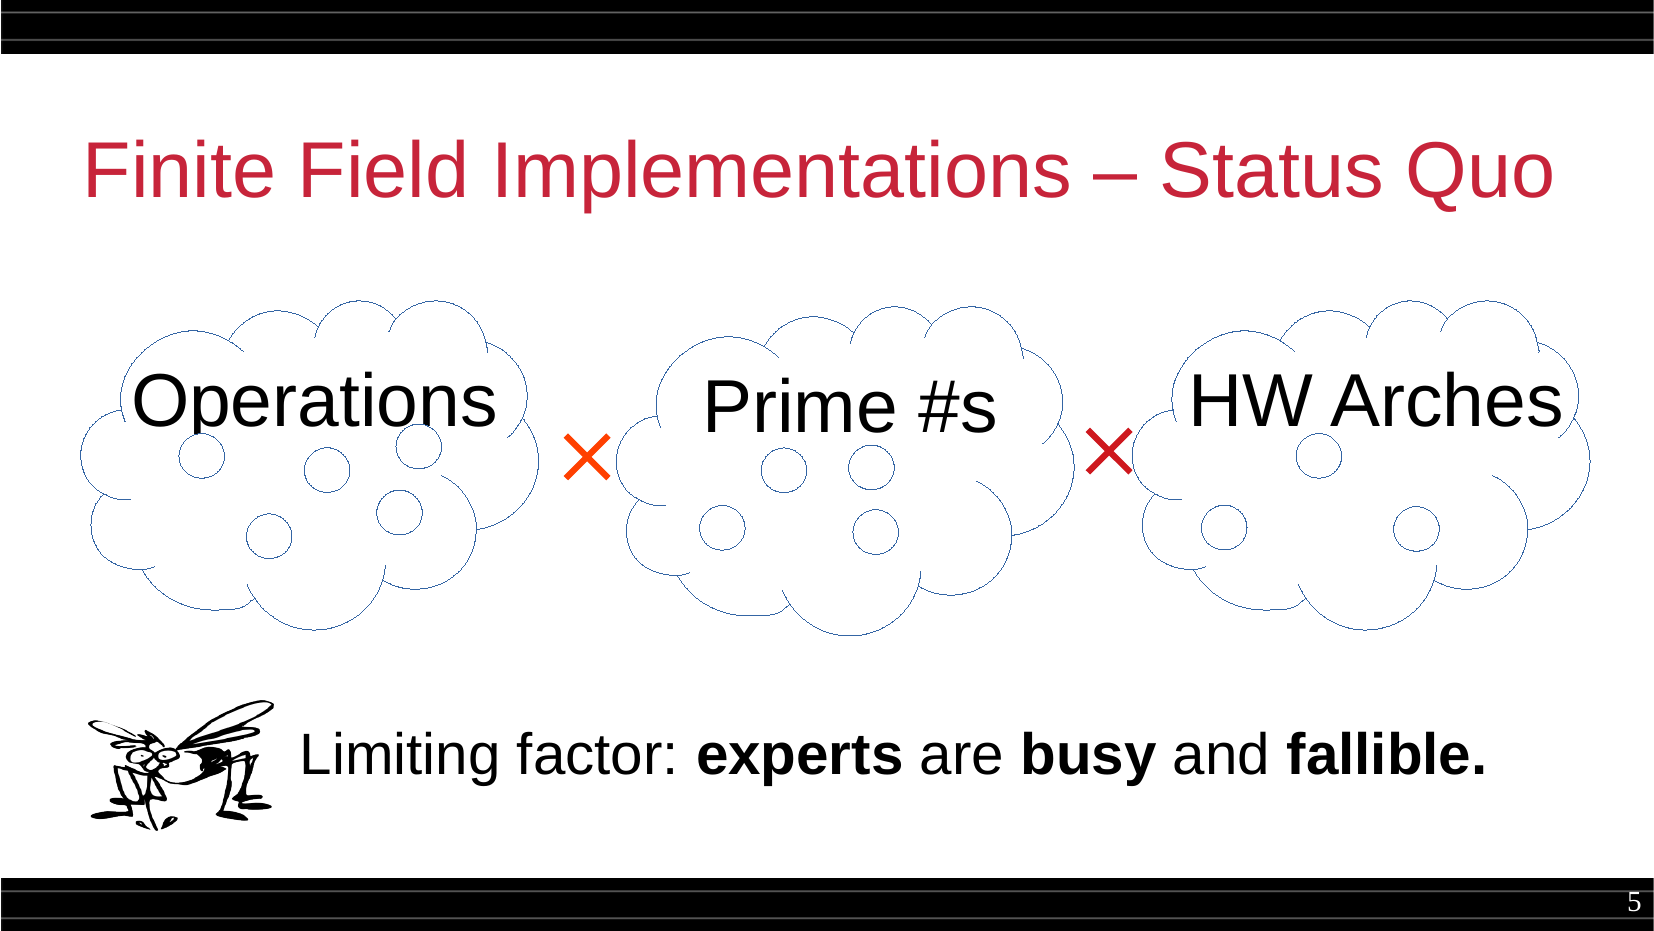

# Finite Field Implementations – Status Quo
 Operations
 HW Arches

 Prime #s

Limiting factor: experts are busy and fallible.